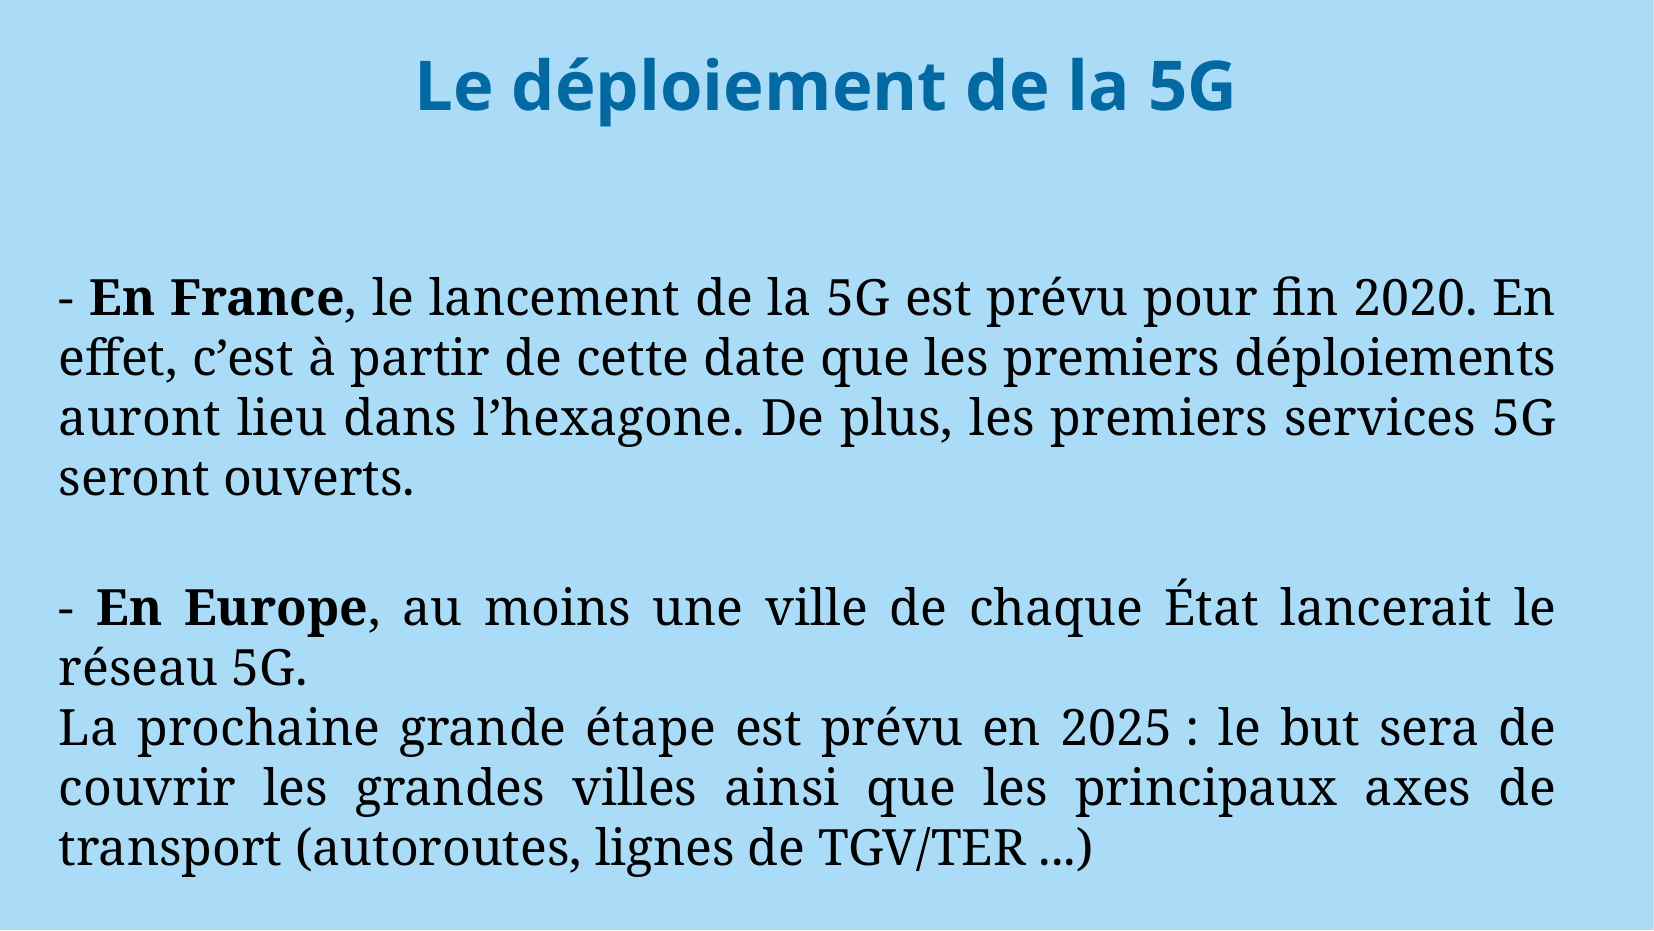

# Le déploiement de la 5G
- En France, le lancement de la 5G est prévu pour fin 2020. En effet, c’est à partir de cette date que les premiers déploiements auront lieu dans l’hexagone. De plus, les premiers services 5G seront ouverts.
- En Europe, au moins une ville de chaque État lancerait le réseau 5G.
La prochaine grande étape est prévu en 2025 : le but sera de couvrir les grandes villes ainsi que les principaux axes de transport (autoroutes, lignes de TGV/TER ...)